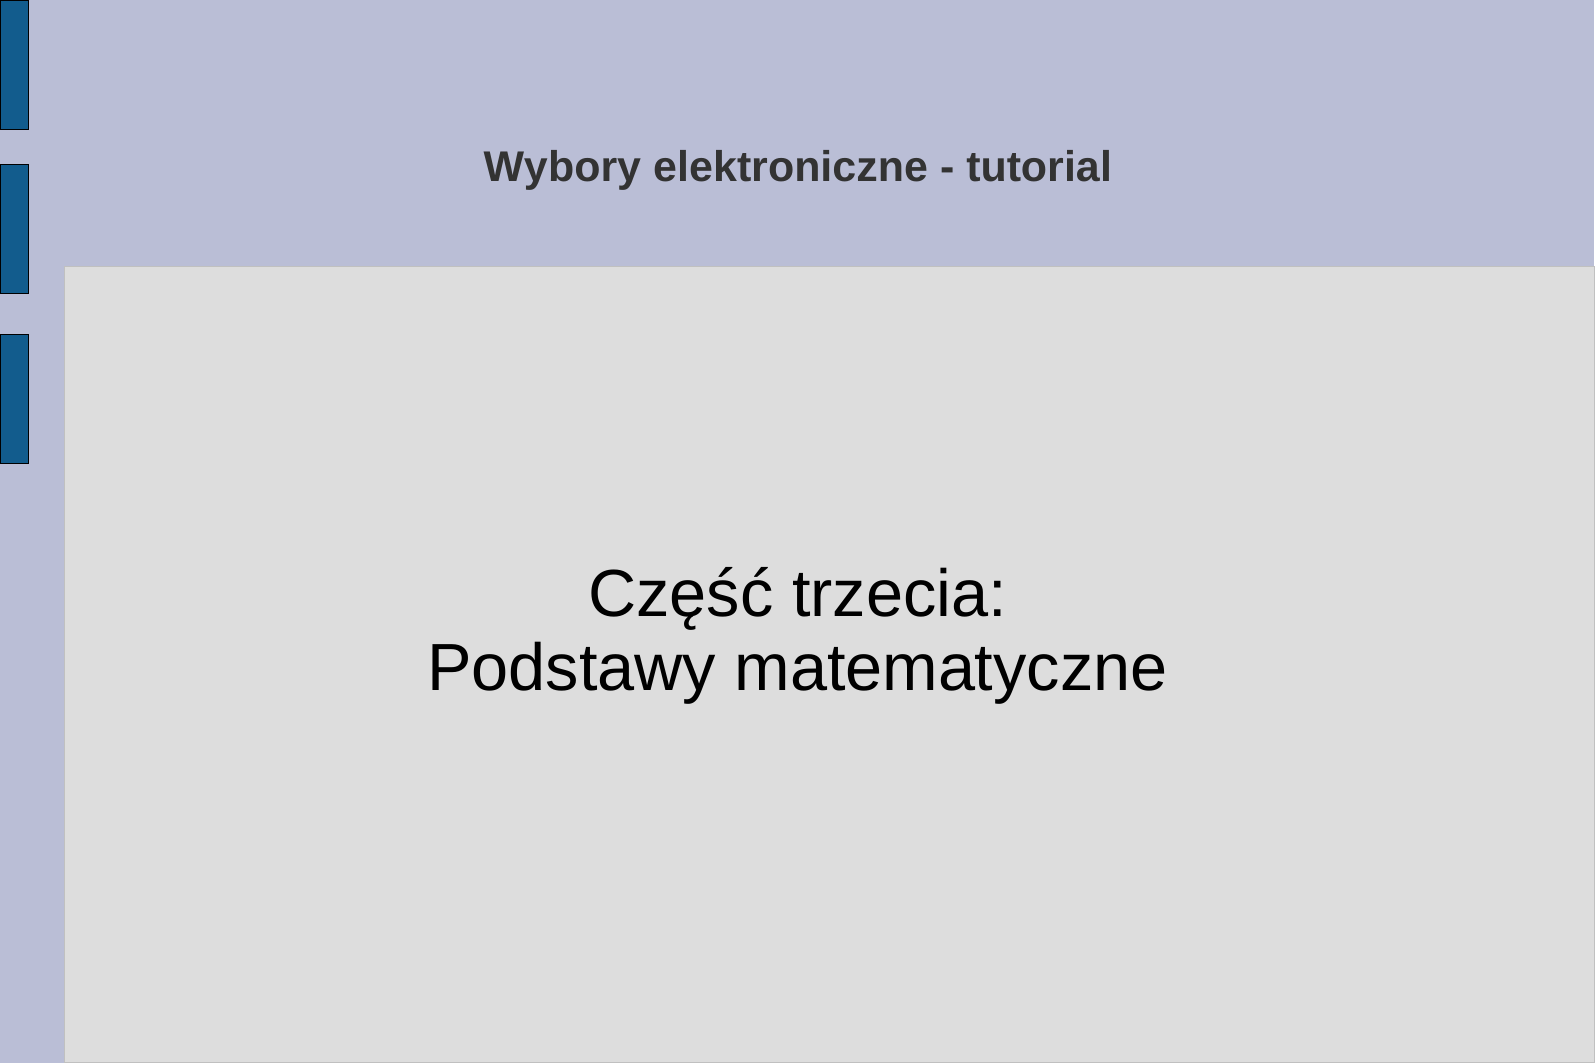

# Wybory elektroniczne - tutorial
Część trzecia:
Podstawy matematyczne